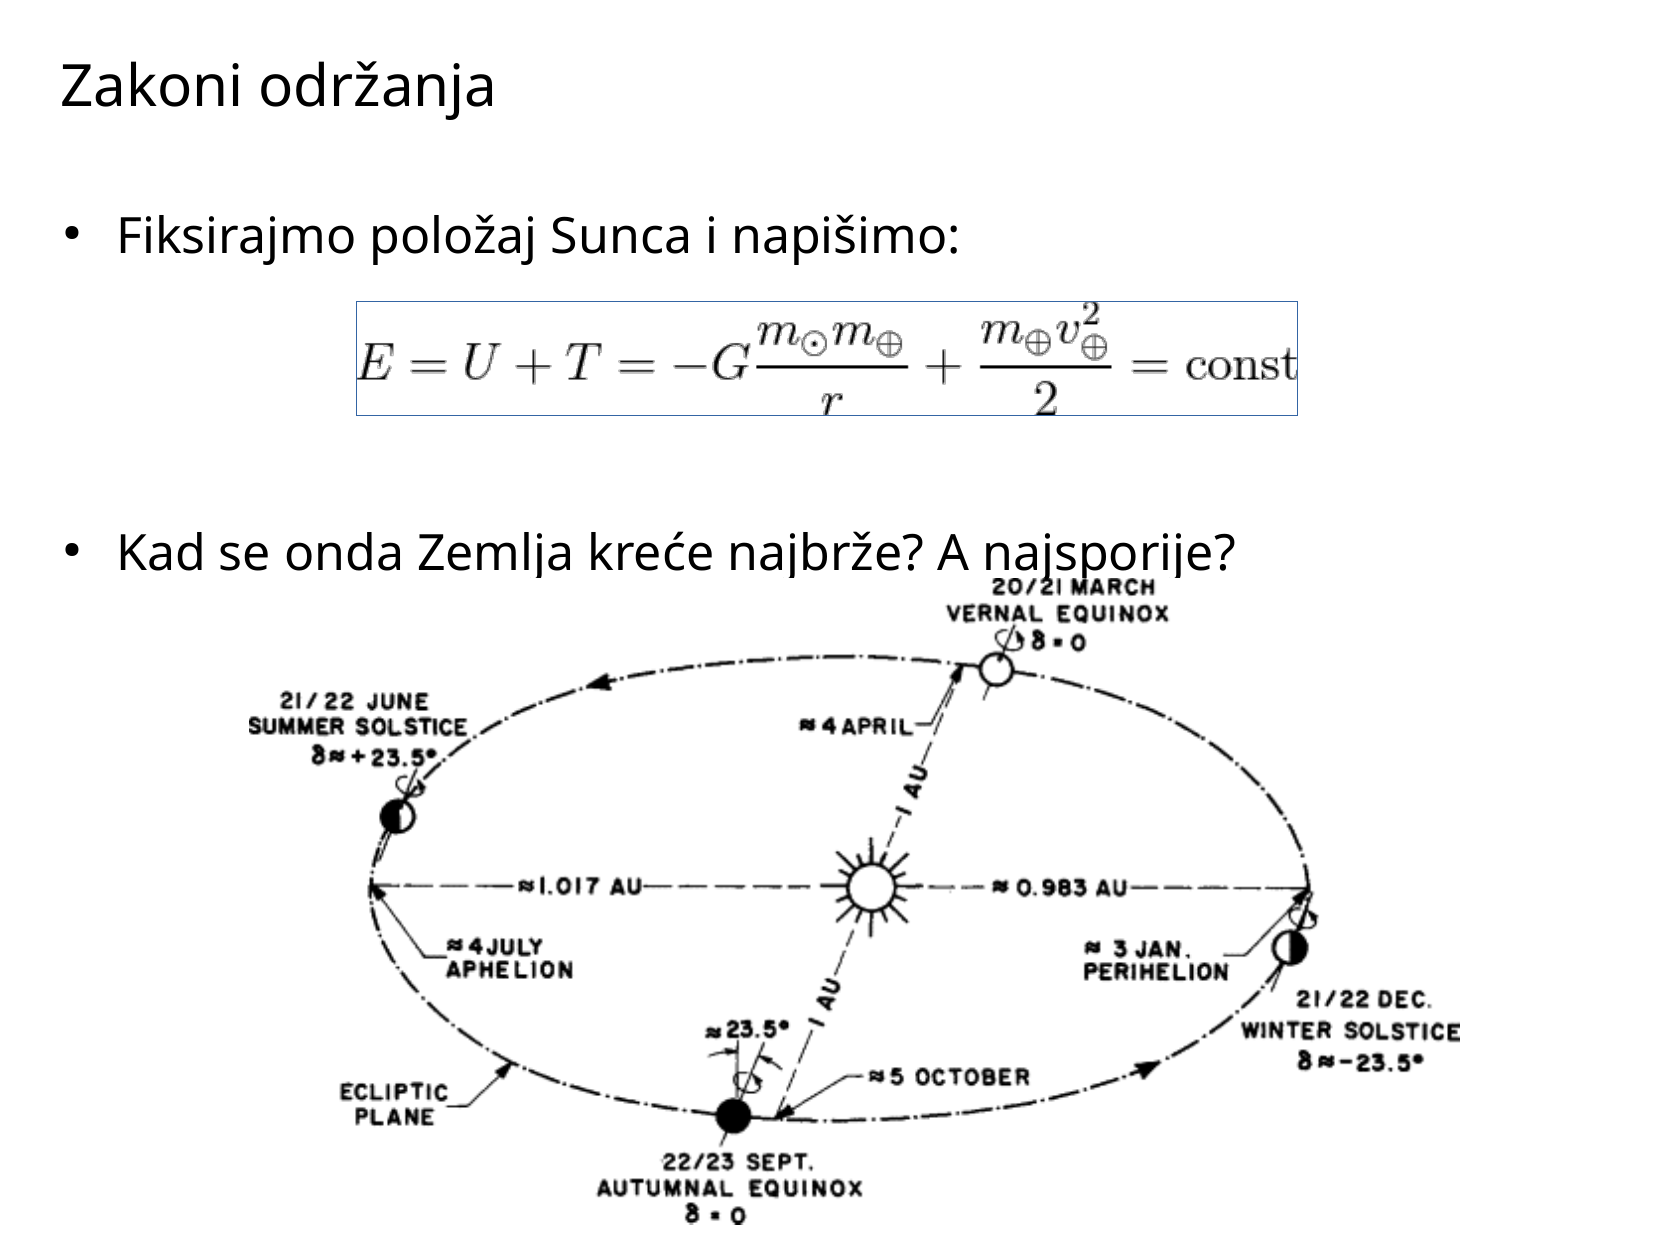

# Zakoni održanja
Fiksirajmo položaj Sunca i napišimo:
Kad se onda Zemlja kreće najbrže? A najsporije?